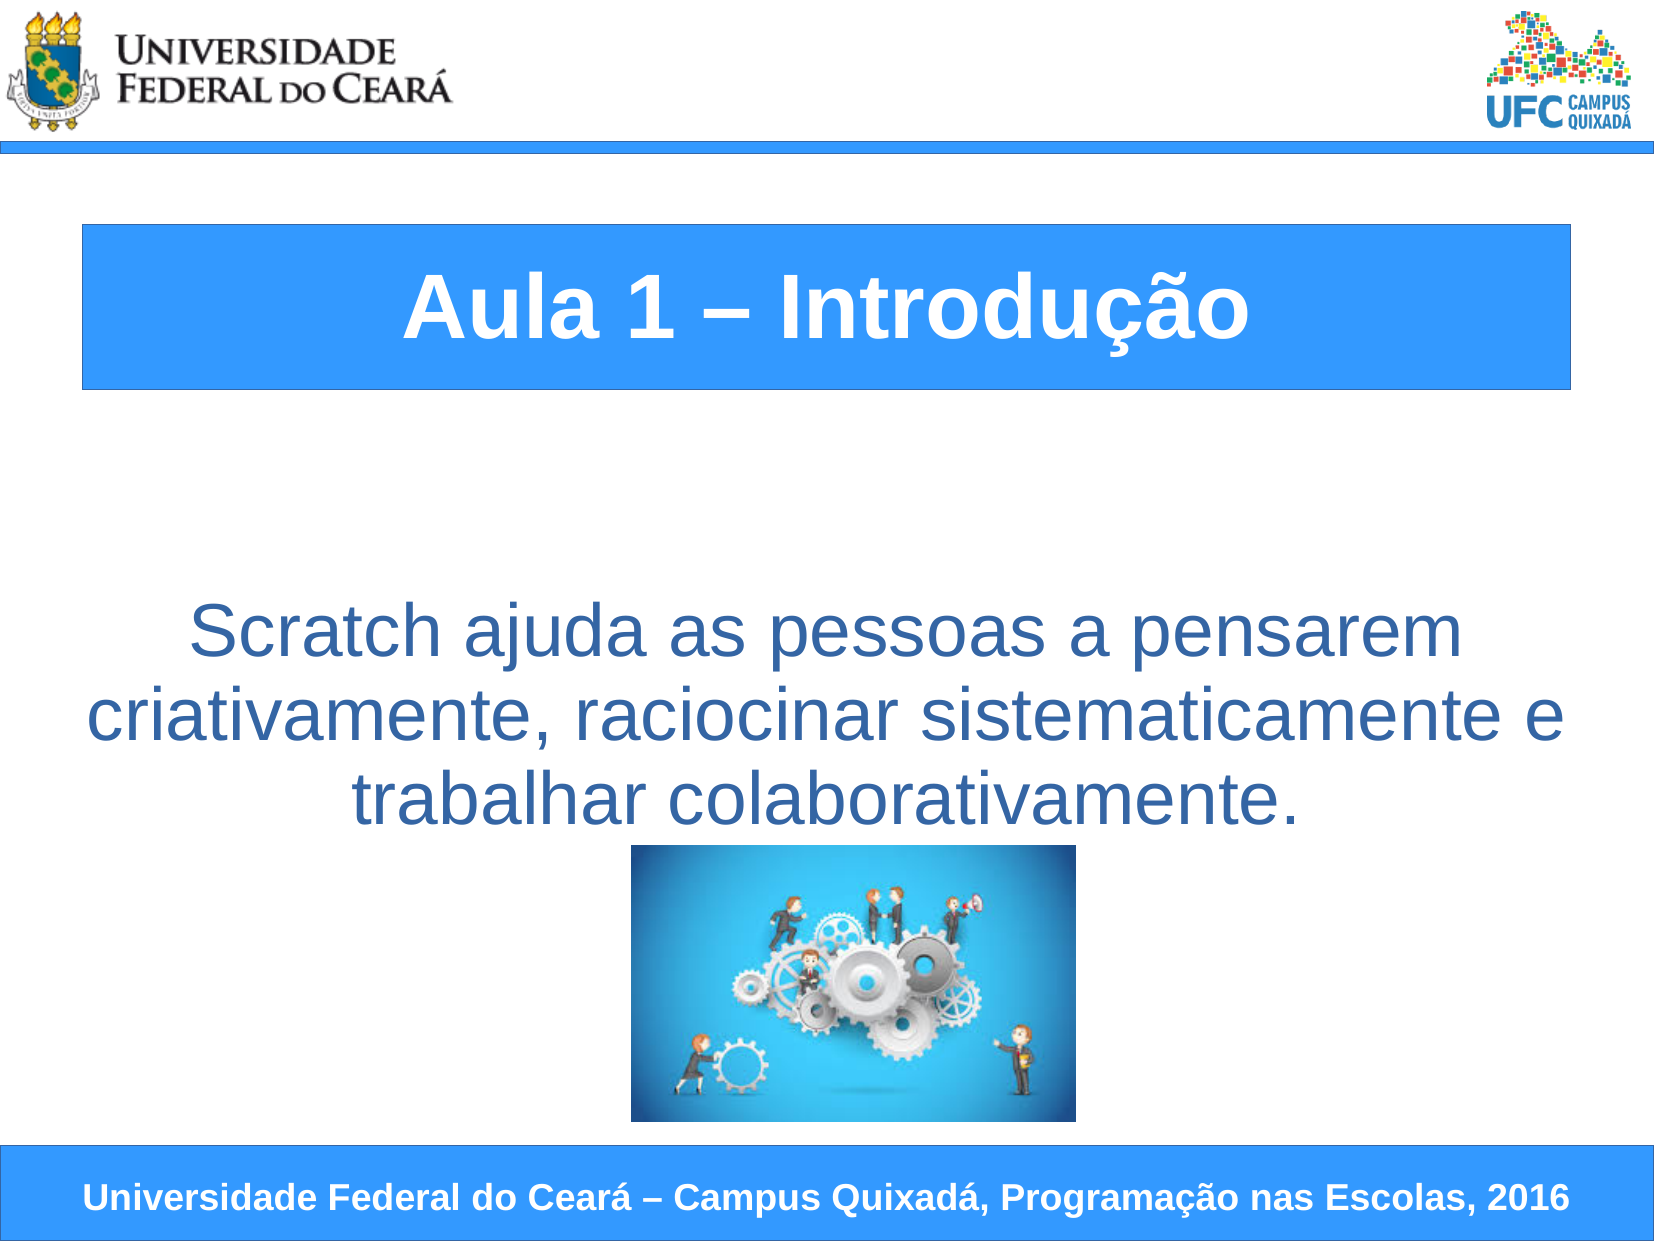

Aula 1 – Introdução
# Scratch ajuda as pessoas a pensarem criativamente, raciocinar sistematicamente e trabalhar colaborativamente.
Universidade Federal do Ceará – Campus Quixadá, Programação nas Escolas, 2016